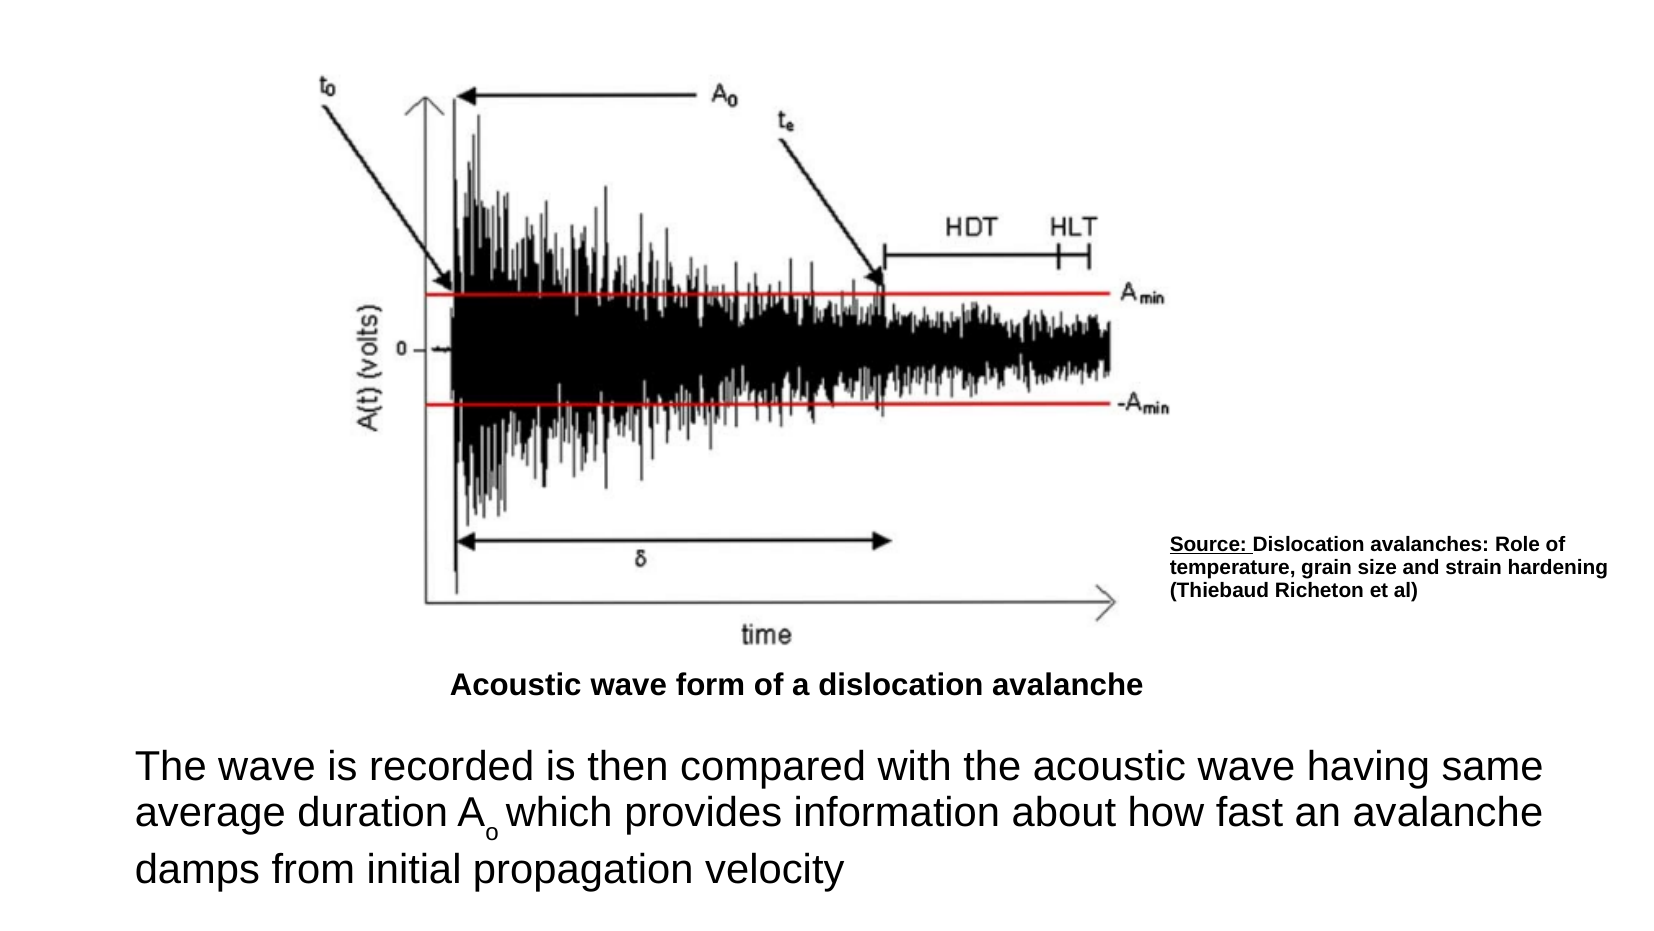

Source: Dislocation avalanches: Role of temperature, grain size and strain hardening (Thiebaud Richeton et al)
Acoustic wave form of a dislocation avalanche
The wave is recorded is then compared with the acoustic wave having same average duration Ao which provides information about how fast an avalanche damps from initial propagation velocity